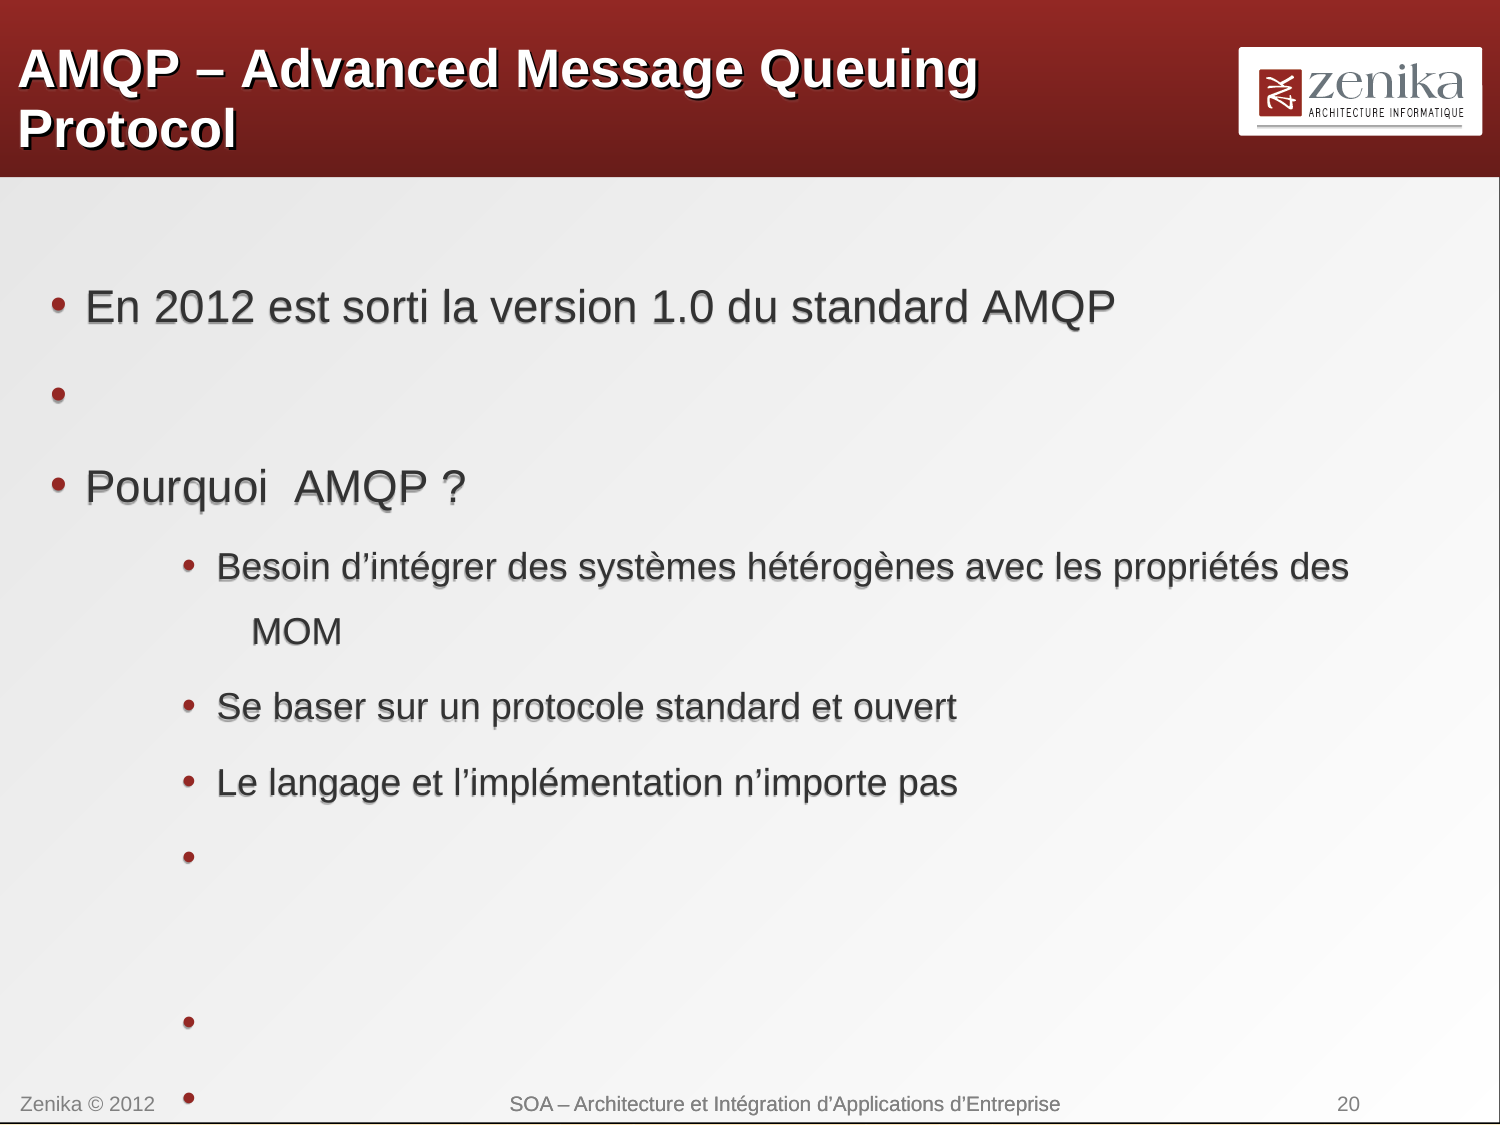

# AMQP – Advanced Message Queuing Protocol
En 2012 est sorti la version 1.0 du standard AMQP
Pourquoi AMQP ?
Besoin d’intégrer des systèmes hétérogènes avec les propriétés des MOM
Se baser sur un protocole standard et ouvert
Le langage et l’implémentation n’importe pas
SOA – Architecture et Intégration d’Applications d’Entreprise